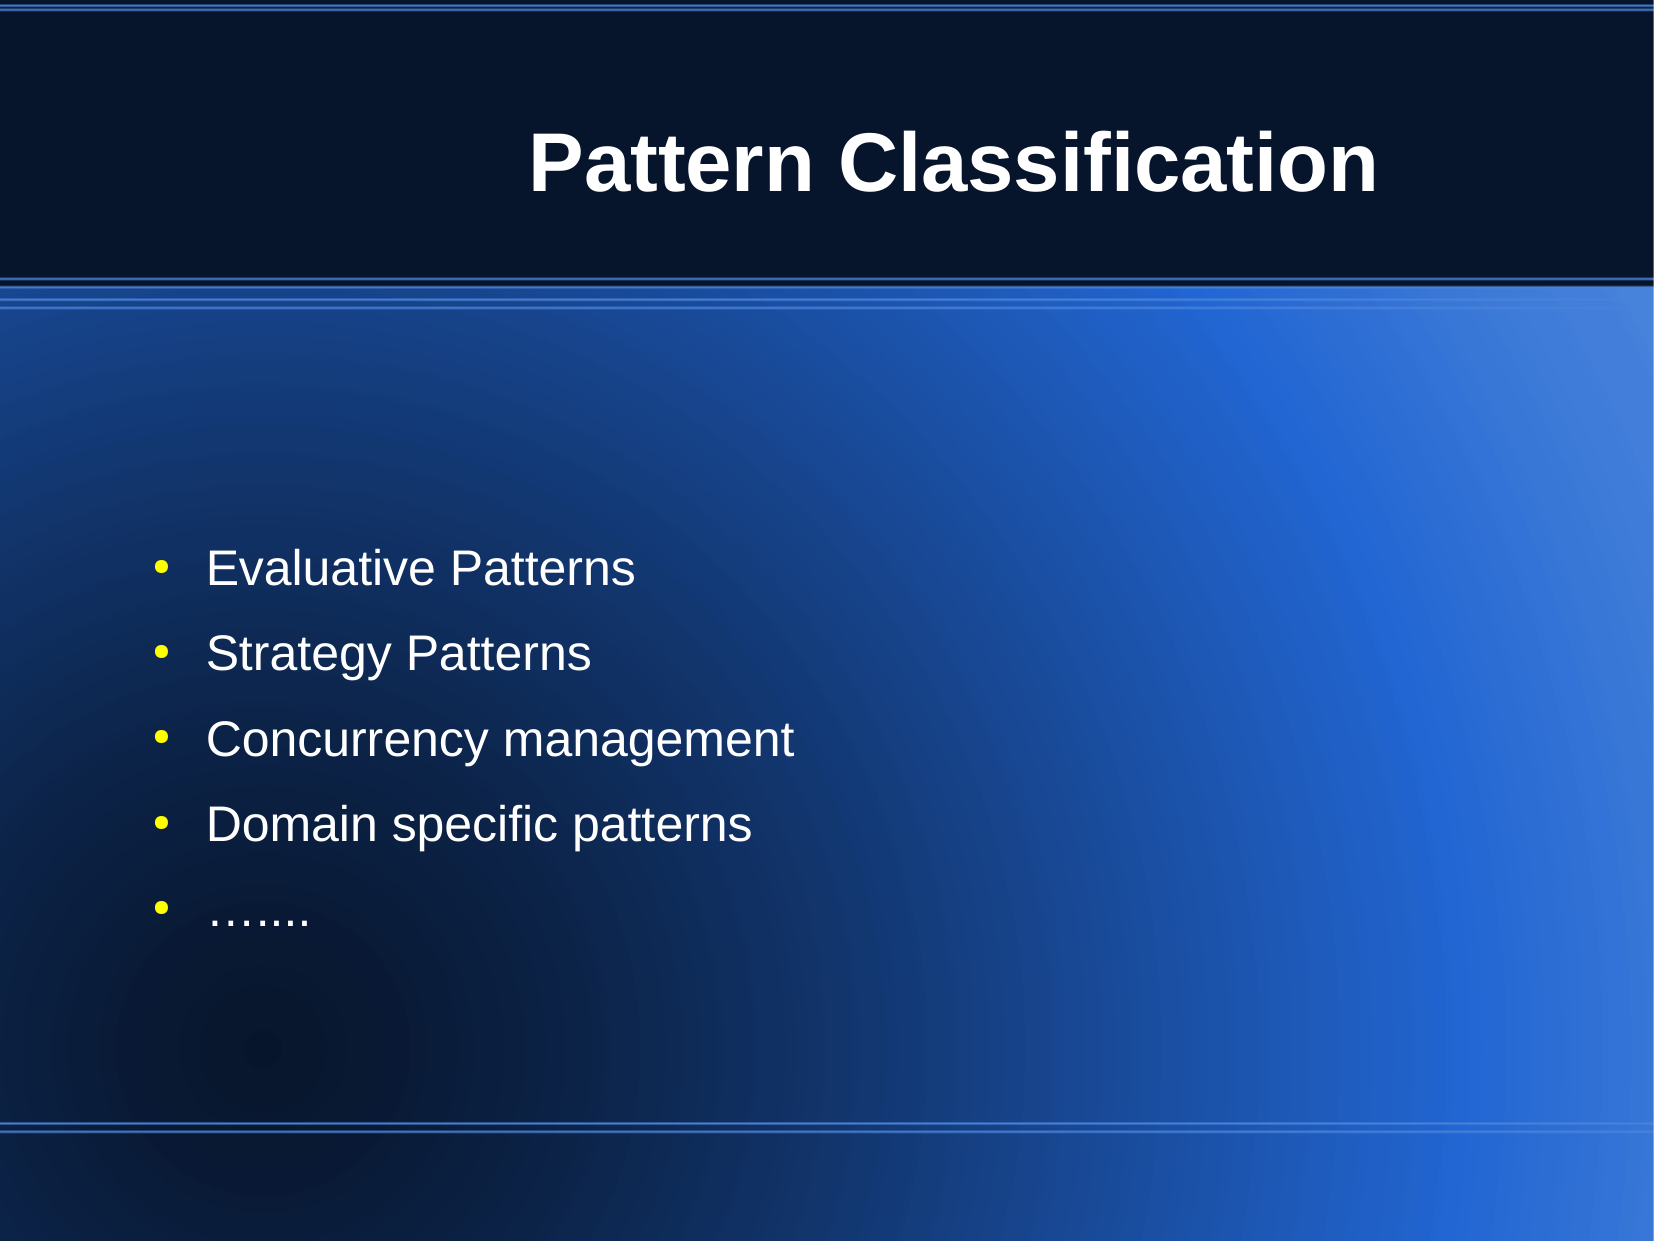

# Pattern Classification
Evaluative Patterns
Strategy Patterns
Concurrency management
Domain specific patterns
…....